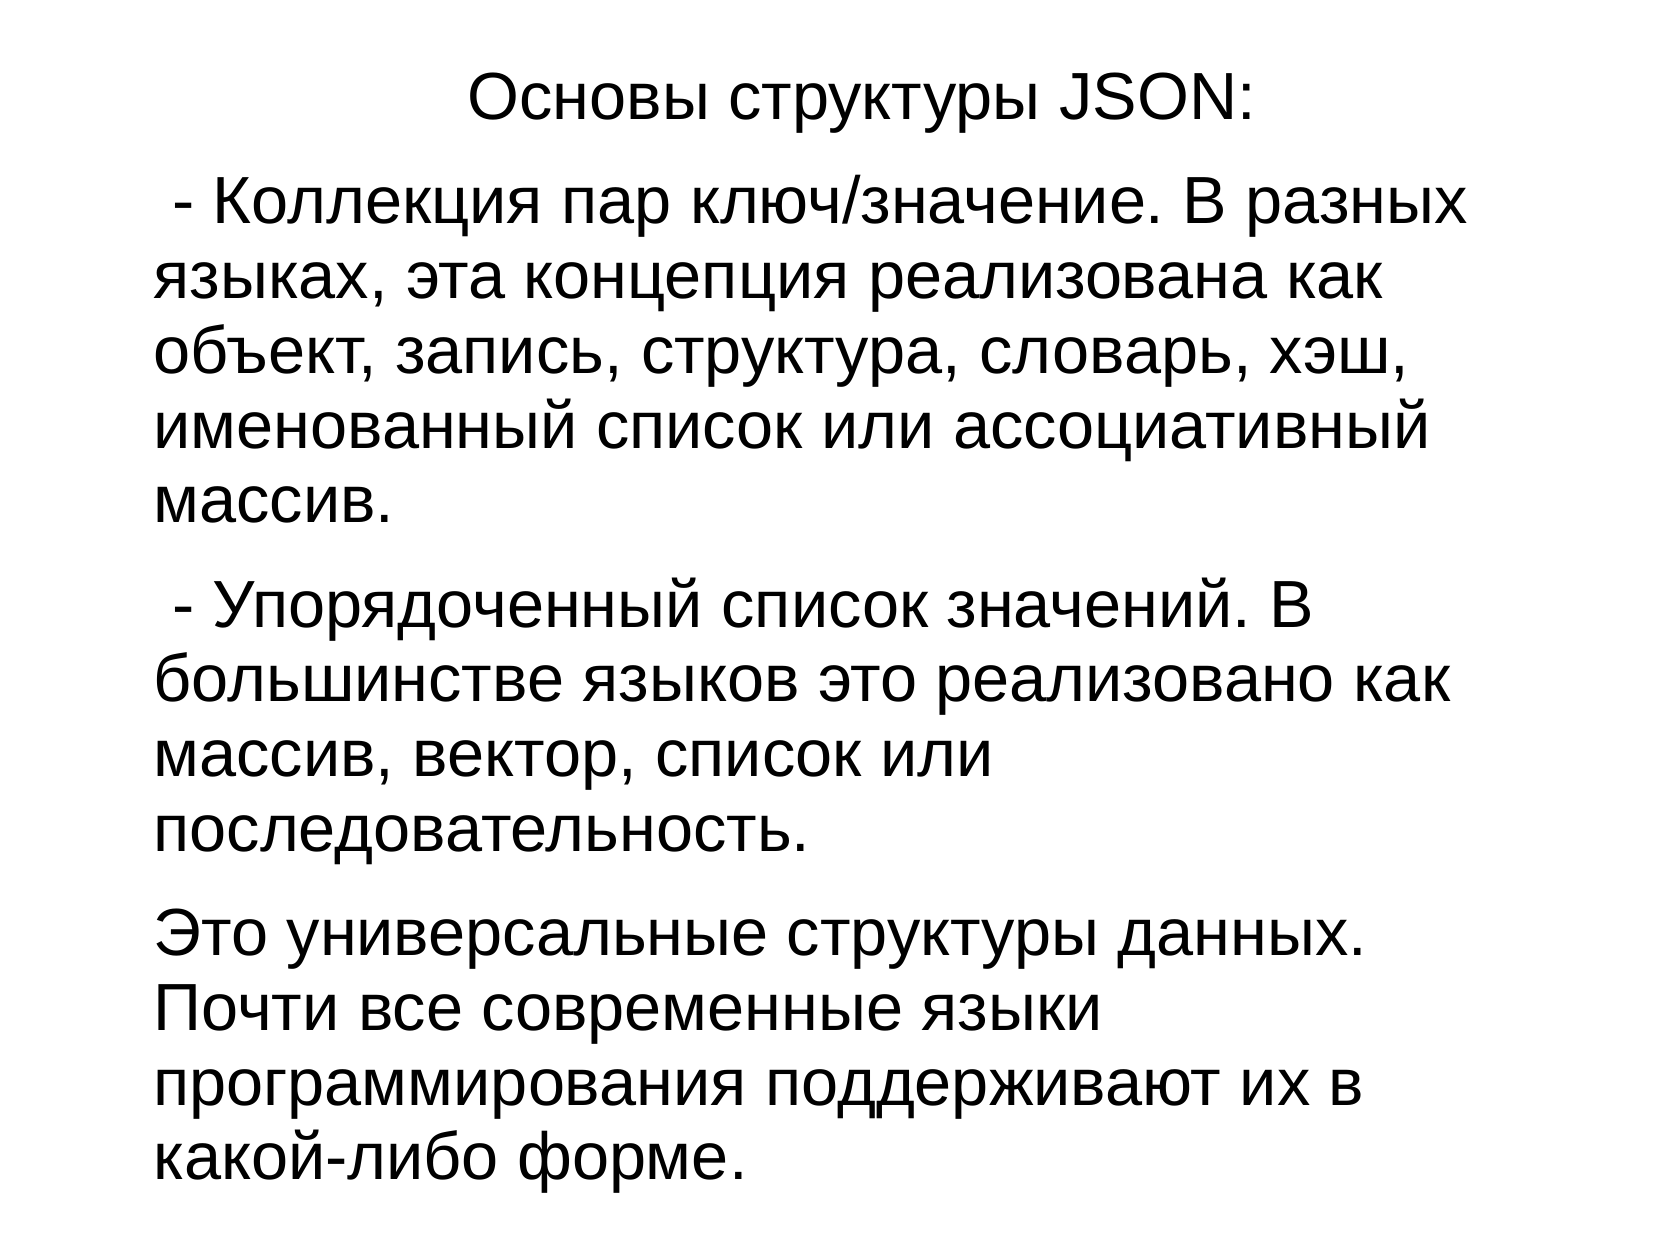

# Основы структуры JSON:
 - Коллекция пар ключ/значение. В разных языках, эта концепция реализована как объект, запись, структура, словарь, хэш, именованный список или ассоциативный массив.
 - Упорядоченный список значений. В большинстве языков это реализовано как массив, вектор, список или последовательность.
Это универсальные структуры данных. Почти все современные языки программирования поддерживают их в какой-либо форме.